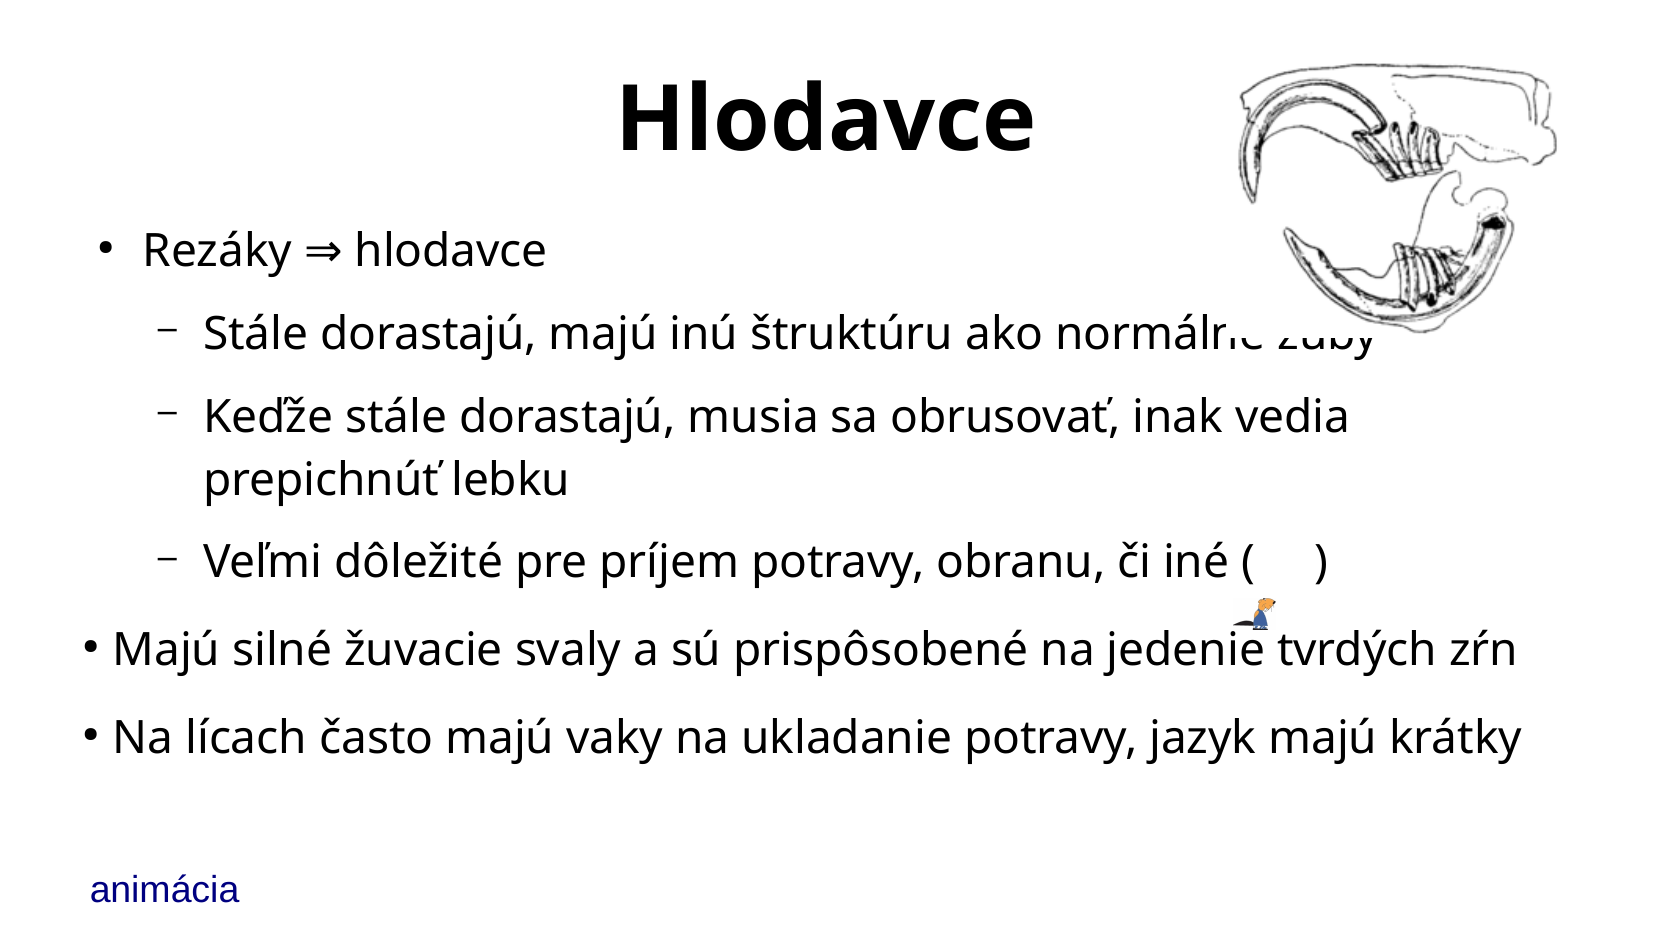

# Hlodavce
Rezáky ⇒ hlodavce
Stále dorastajú, majú inú štruktúru ako normálne zuby
Keďže stále dorastajú, musia sa obrusovať, inak vedia prepichnúť lebku
Veľmi dôležité pre príjem potravy, obranu, či iné ( )
Majú silné žuvacie svaly a sú prispôsobené na jedenie tvrdých zŕn
Na lícach často majú vaky na ukladanie potravy, jazyk majú krátky
animácia